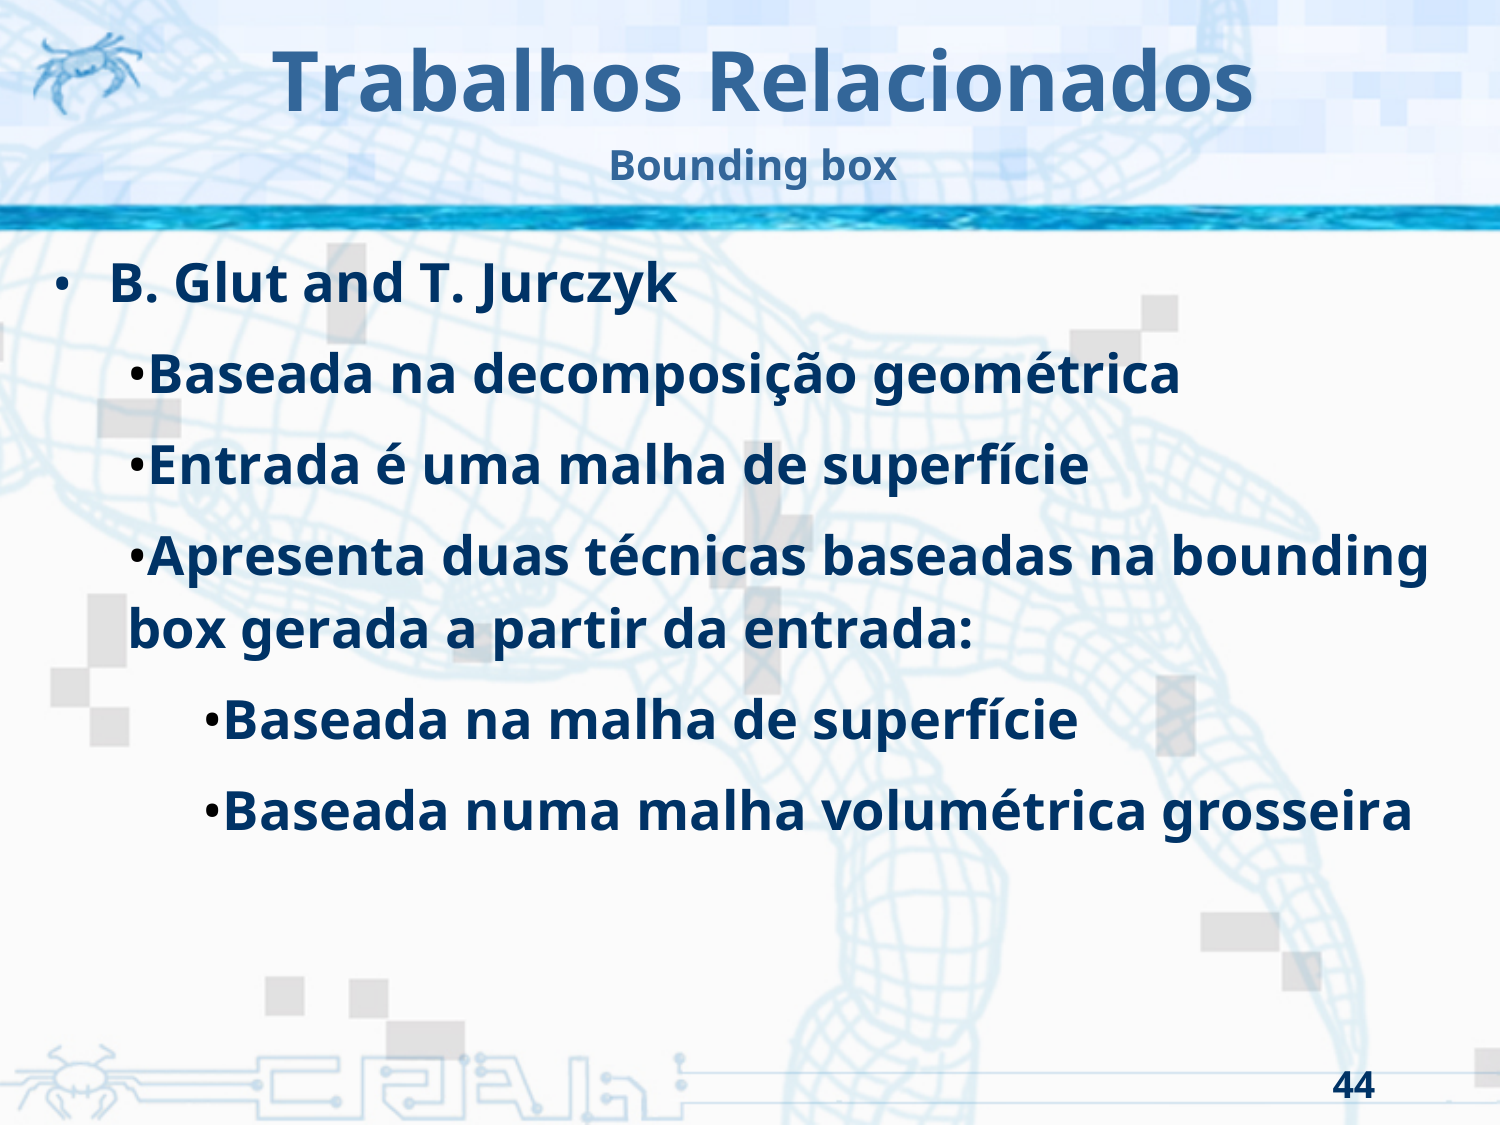

Trabalhos Relacionados
Bounding box
B. Glut and T. Jurczyk
Baseada na decomposição geométrica
Entrada é uma malha de superfície
Apresenta duas técnicas baseadas na bounding box gerada a partir da entrada:
Baseada na malha de superfície
Baseada numa malha volumétrica grosseira